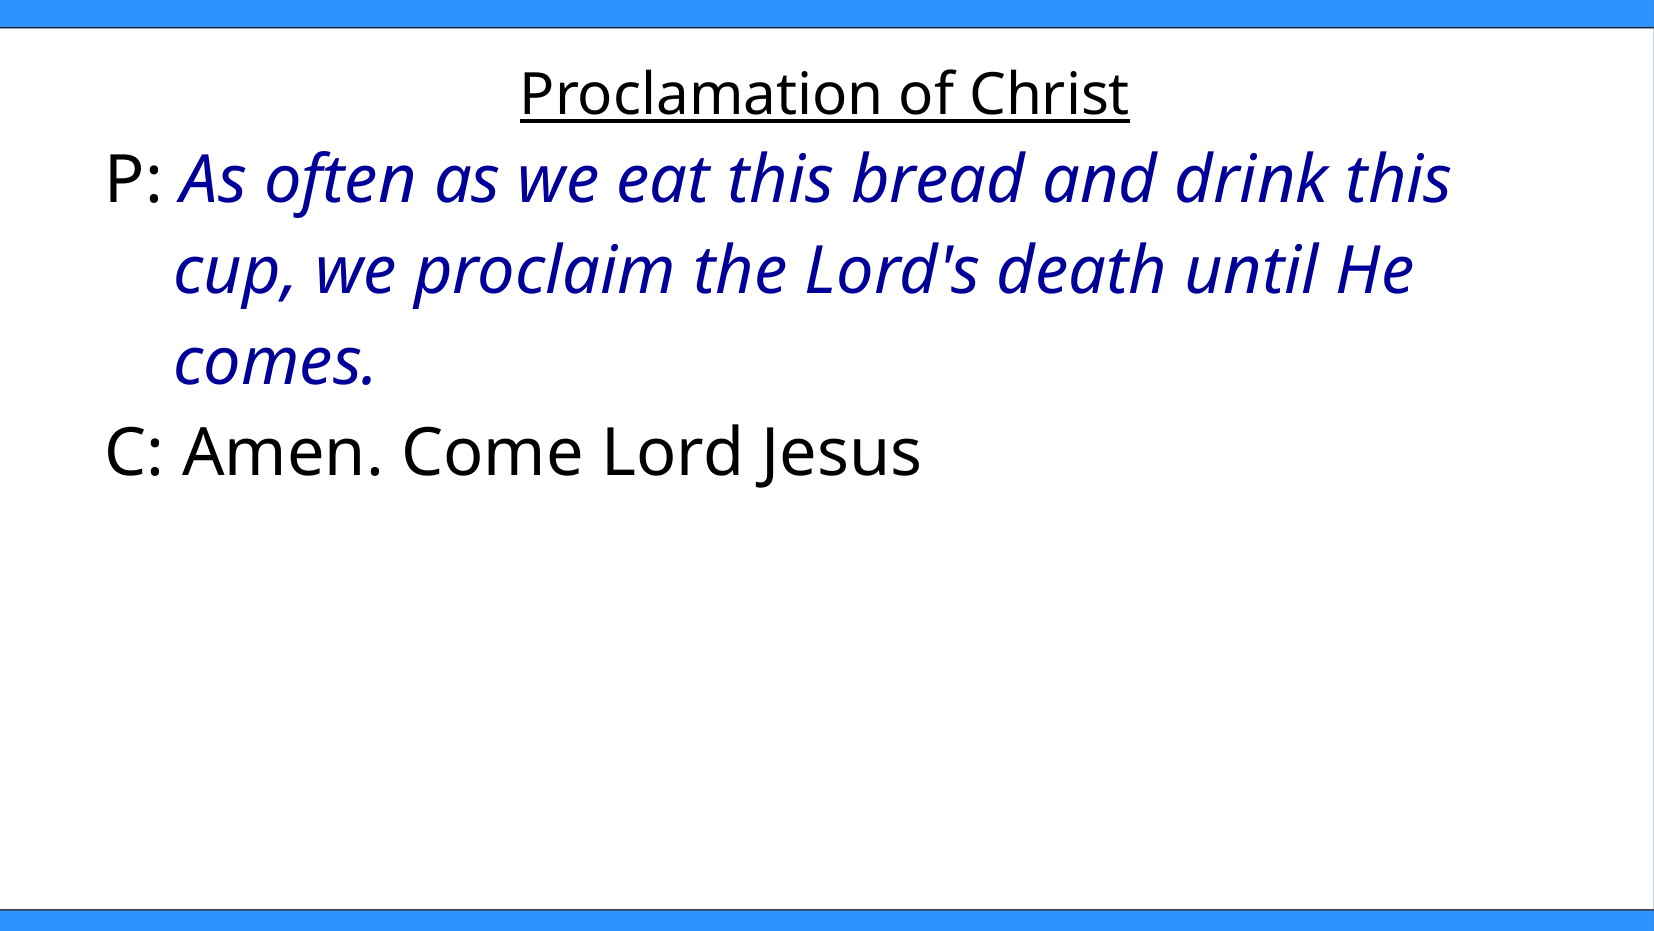

Proclamation of Christ
P: As often as we eat this bread and drink this
 cup, we proclaim the Lord's death until He
 comes.
C: Amen. Come Lord Jesus